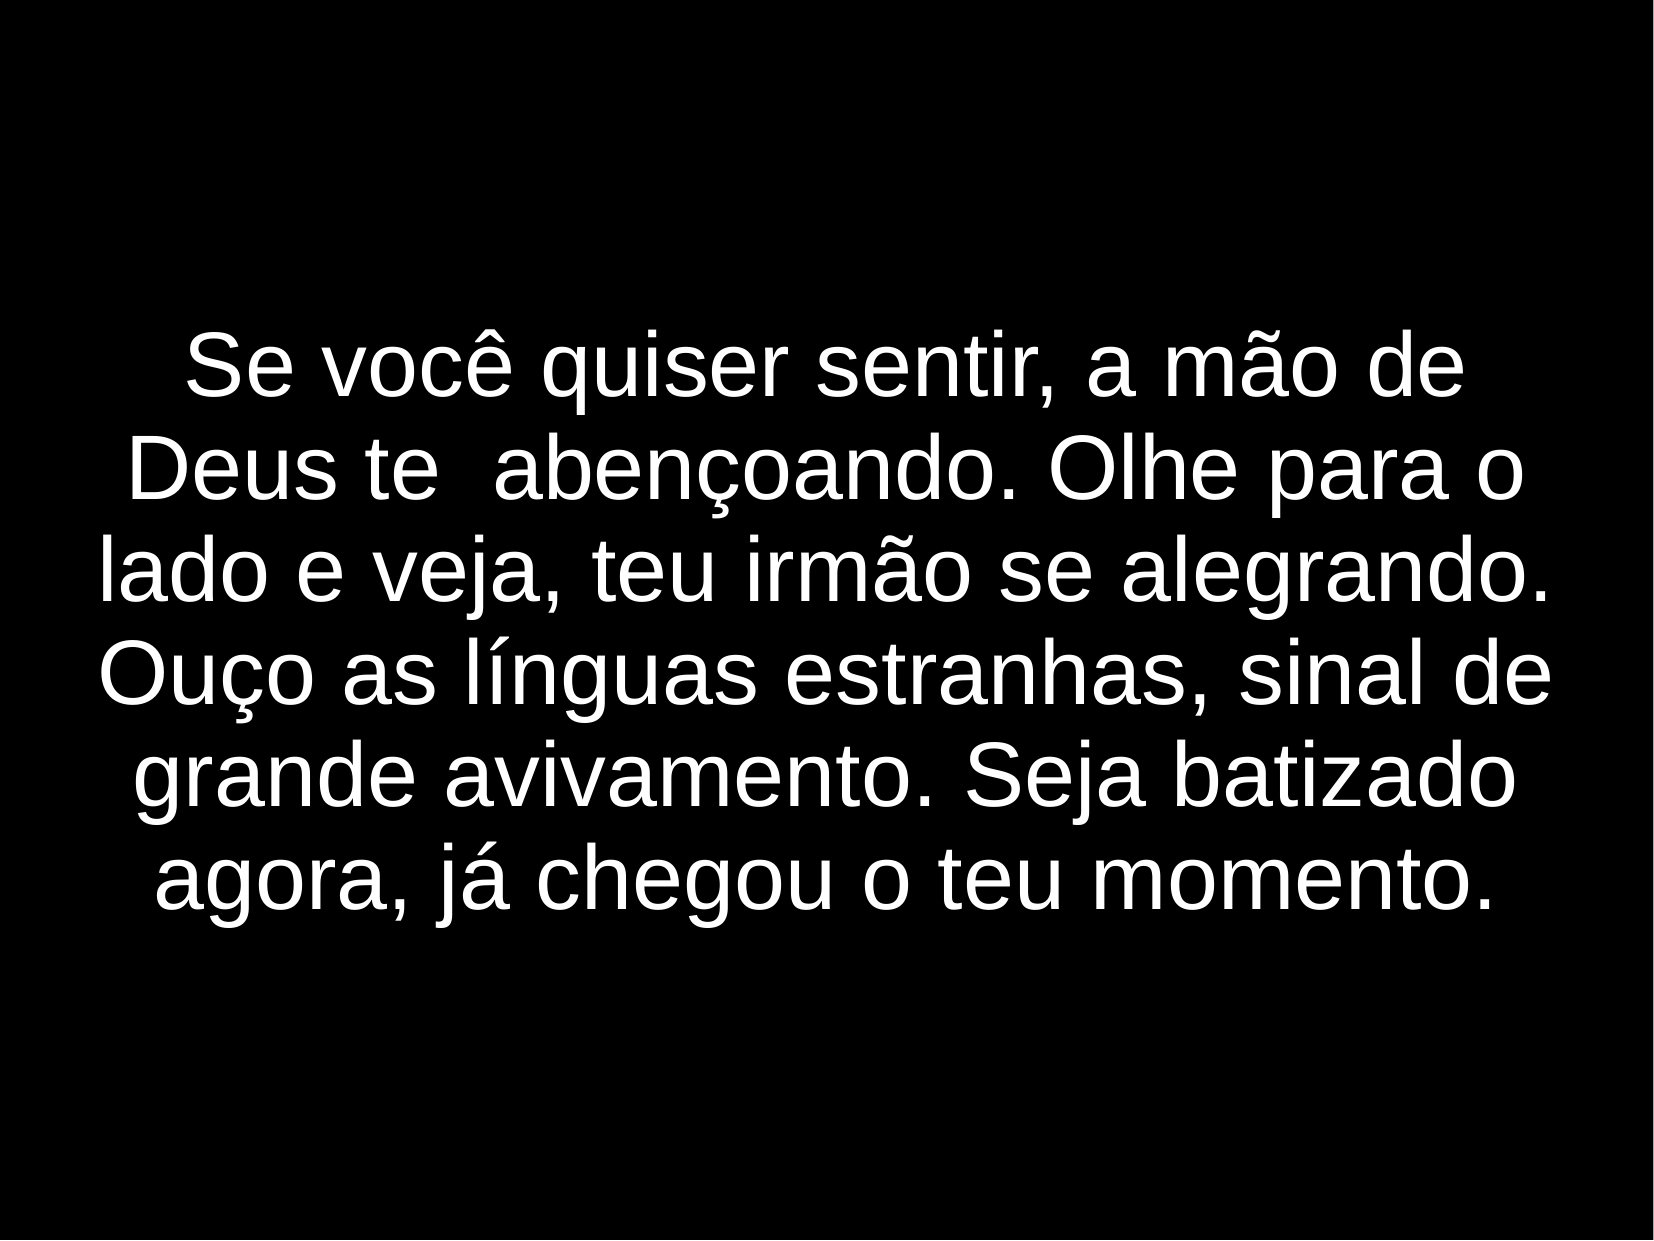

# Se você quiser sentir, a mão de Deus te abençoando. Olhe para o lado e veja, teu irmão se alegrando. Ouço as línguas estranhas, sinal de grande avivamento. Seja batizado agora, já chegou o teu momento.